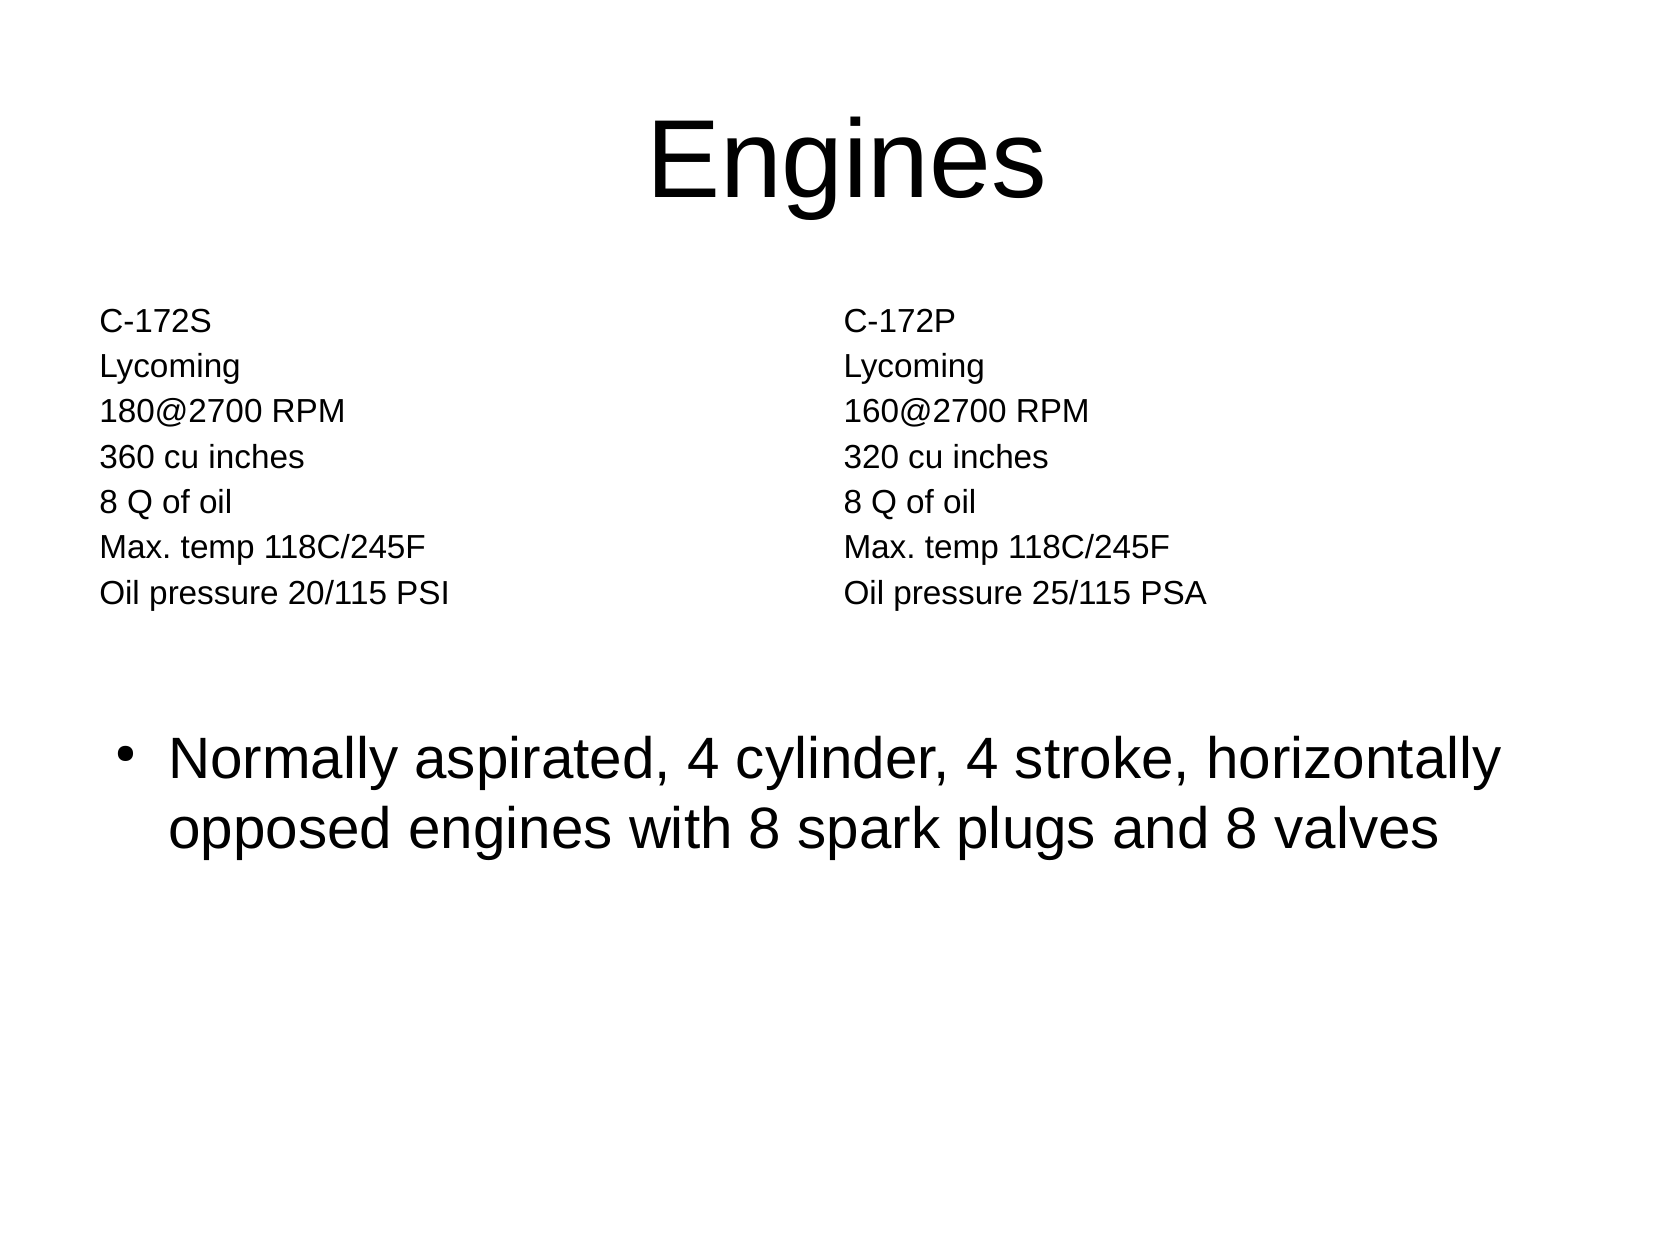

# Engines
| C-172S Lycoming 180@2700 RPM 360 cu inches 8 Q of oil Max. temp 118C/245F Oil pressure 20/115 PSI | C-172P Lycoming 160@2700 RPM 320 cu inches 8 Q of oil Max. temp 118C/245F Oil pressure 25/115 PSA |
| --- | --- |
Normally aspirated, 4 cylinder, 4 stroke, horizontally opposed engines with 8 spark plugs and 8 valves